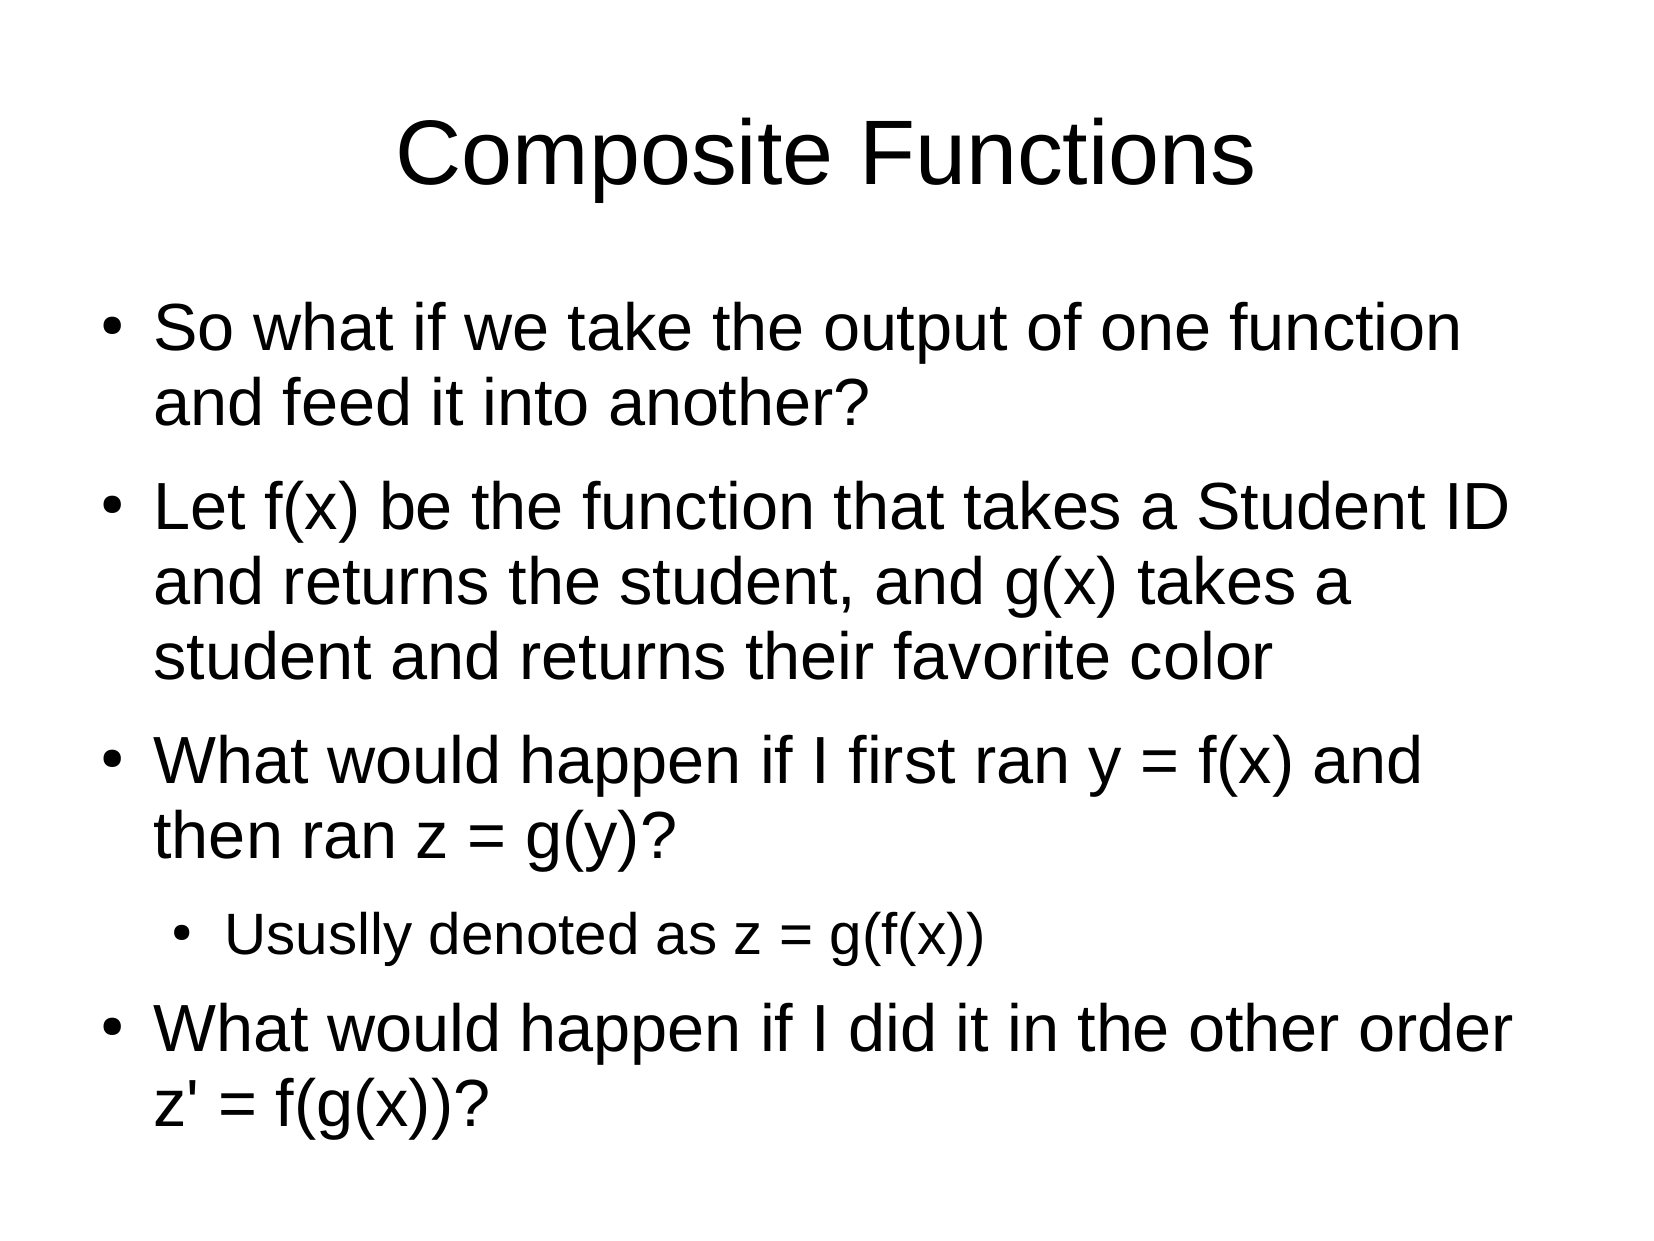

# Composite Functions
So what if we take the output of one function and feed it into another?
Let f(x) be the function that takes a Student ID and returns the student, and g(x) takes a student and returns their favorite color
What would happen if I first ran y = f(x) and then ran z = g(y)?
Ususlly denoted as z = g(f(x))
What would happen if I did it in the other order z' = f(g(x))?